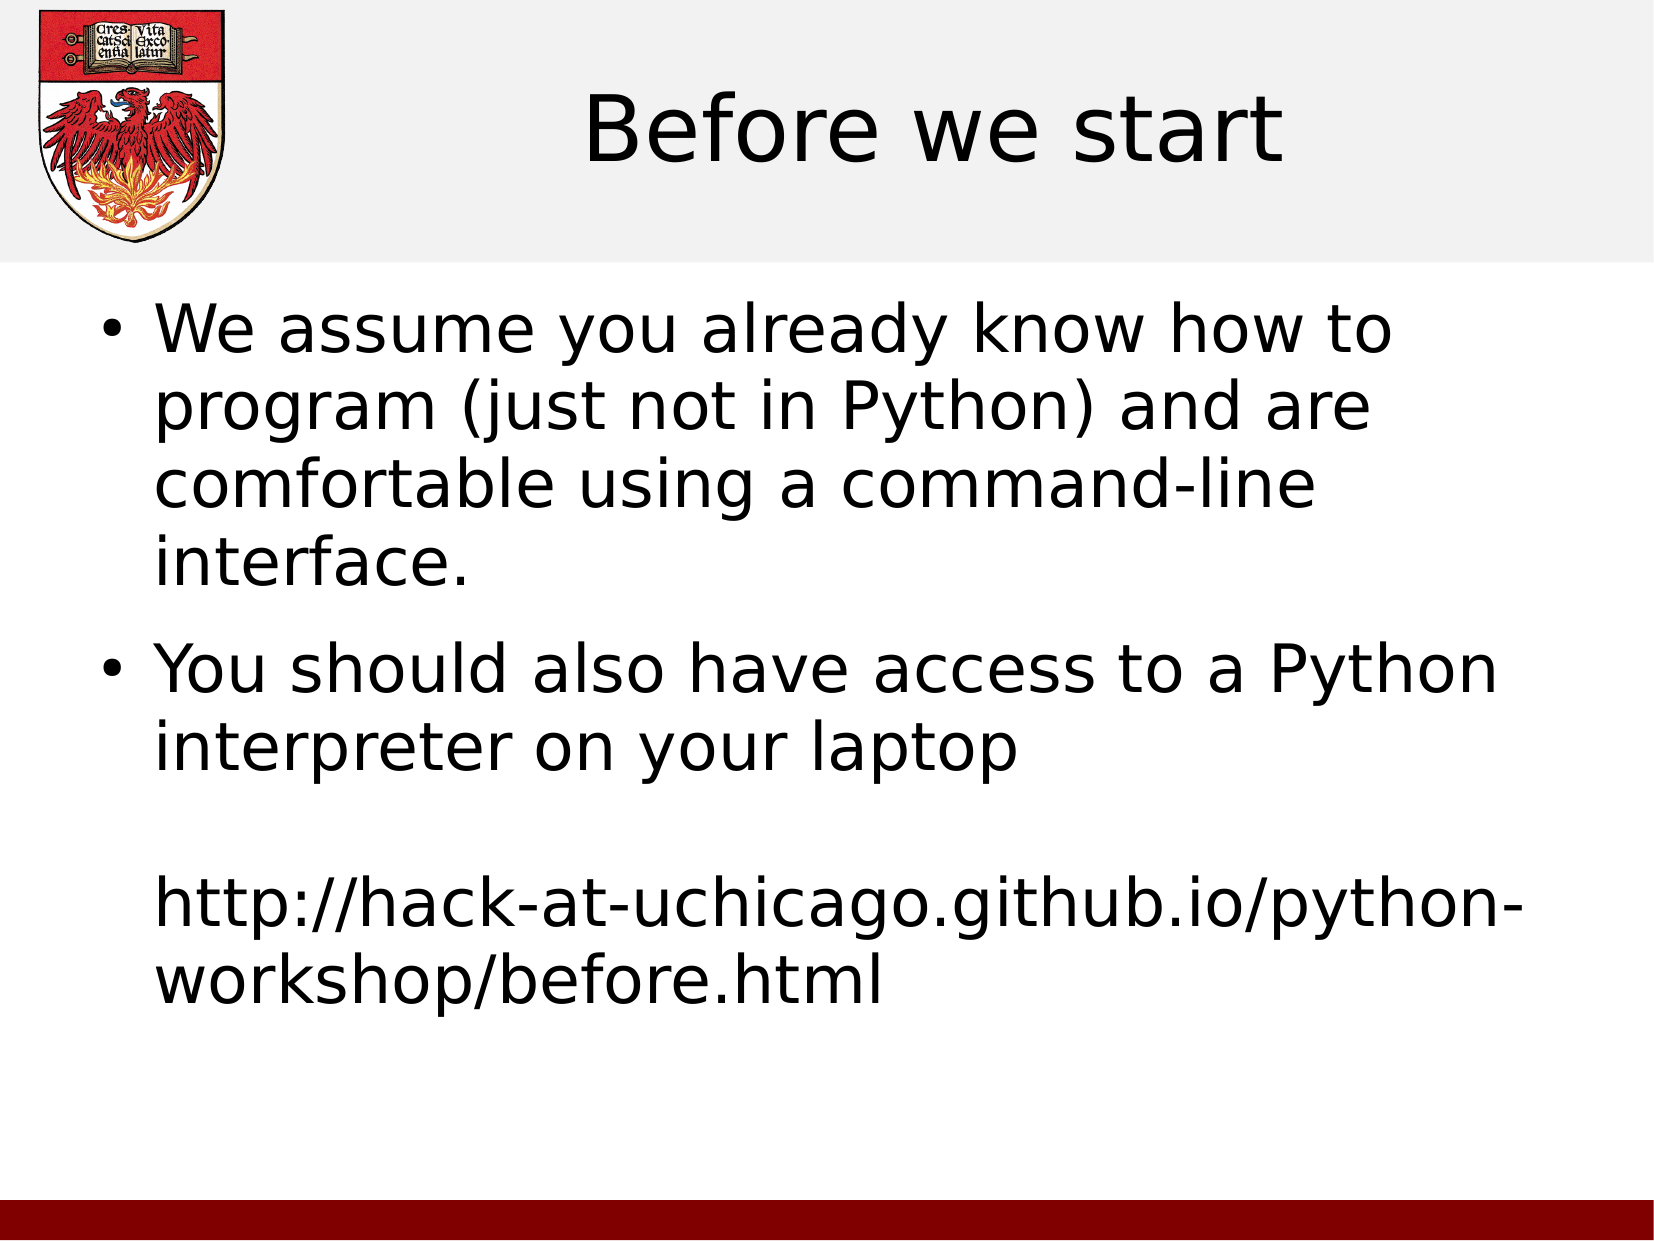

# Before we start
We assume you already know how to program (just not in Python) and are comfortable using a command-line interface.
You should also have access to a Python interpreter on your laptop
http://hack-at-uchicago.github.io/python-workshop/before.html